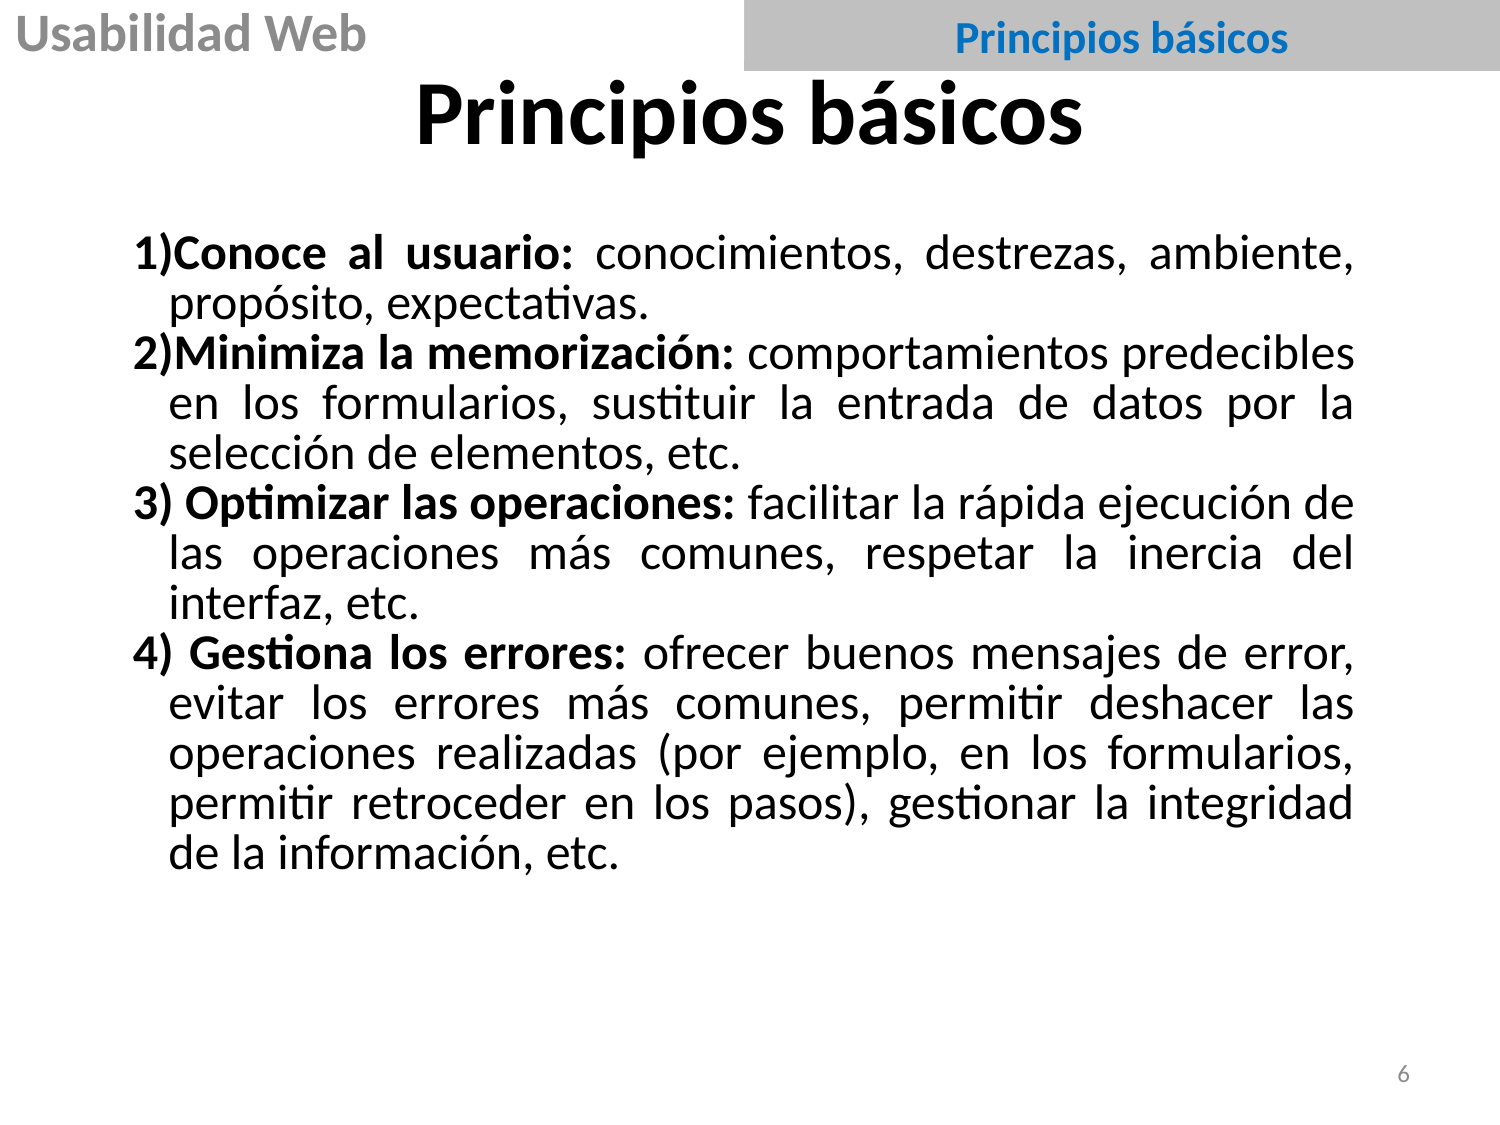

Usabilidad Web
Principios básicos
# Principios básicos
Conoce al usuario: conocimientos, destrezas, ambiente, propósito, expectativas.
Minimiza la memorización: comportamientos predecibles en los formularios, sustituir la entrada de datos por la selección de elementos, etc.
 Optimizar las operaciones: facilitar la rápida ejecución de las operaciones más comunes, respetar la inercia del interfaz, etc.
 Gestiona los errores: ofrecer buenos mensajes de error, evitar los errores más comunes, permitir deshacer las operaciones realizadas (por ejemplo, en los formularios, permitir retroceder en los pasos), gestionar la integridad de la información, etc.